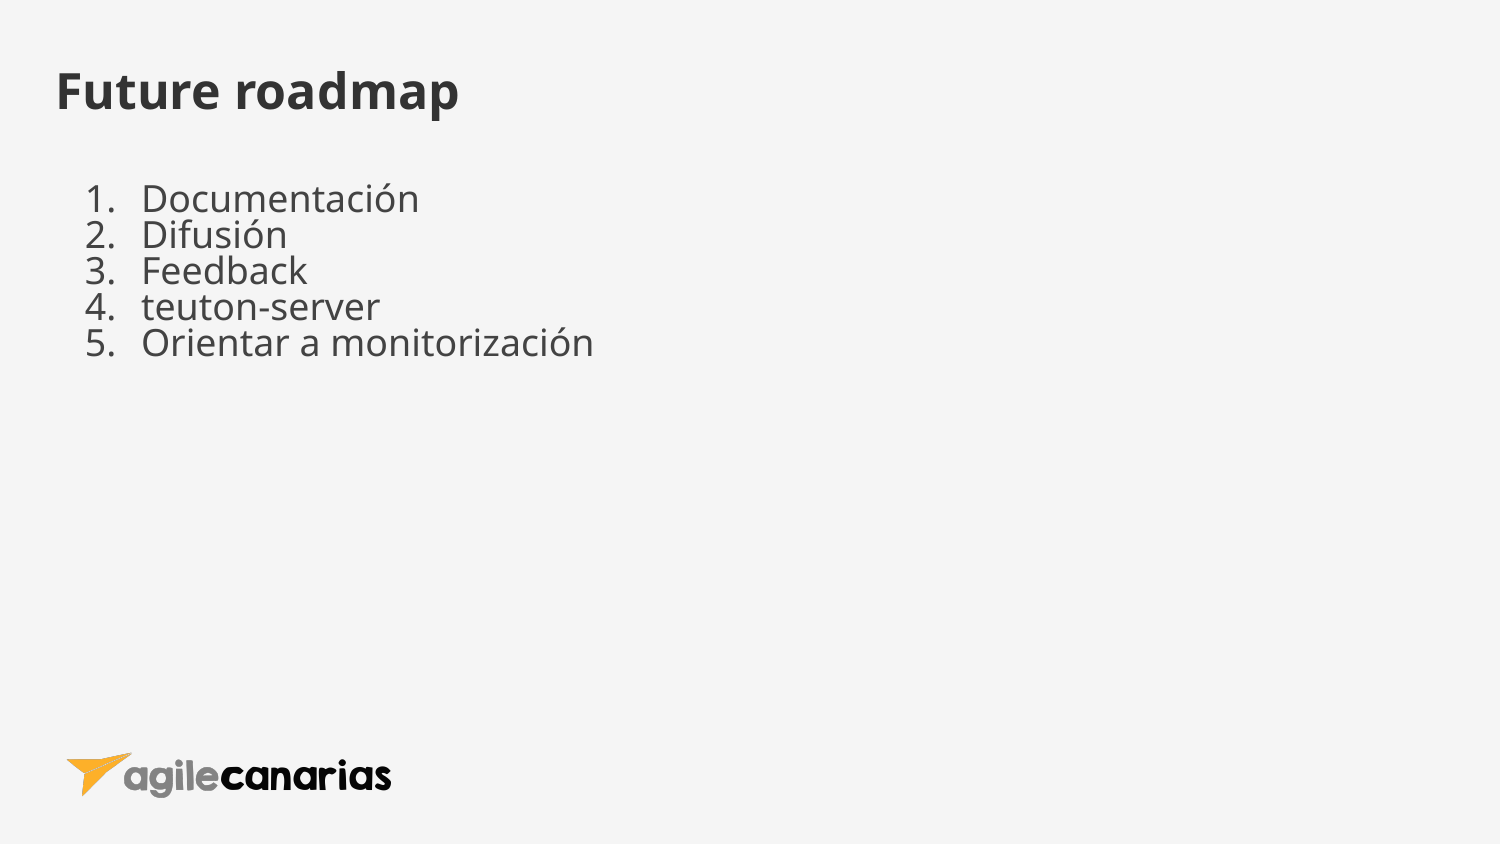

Future roadmap
# Documentación
Difusión
Feedback
teuton-server
Orientar a monitorización